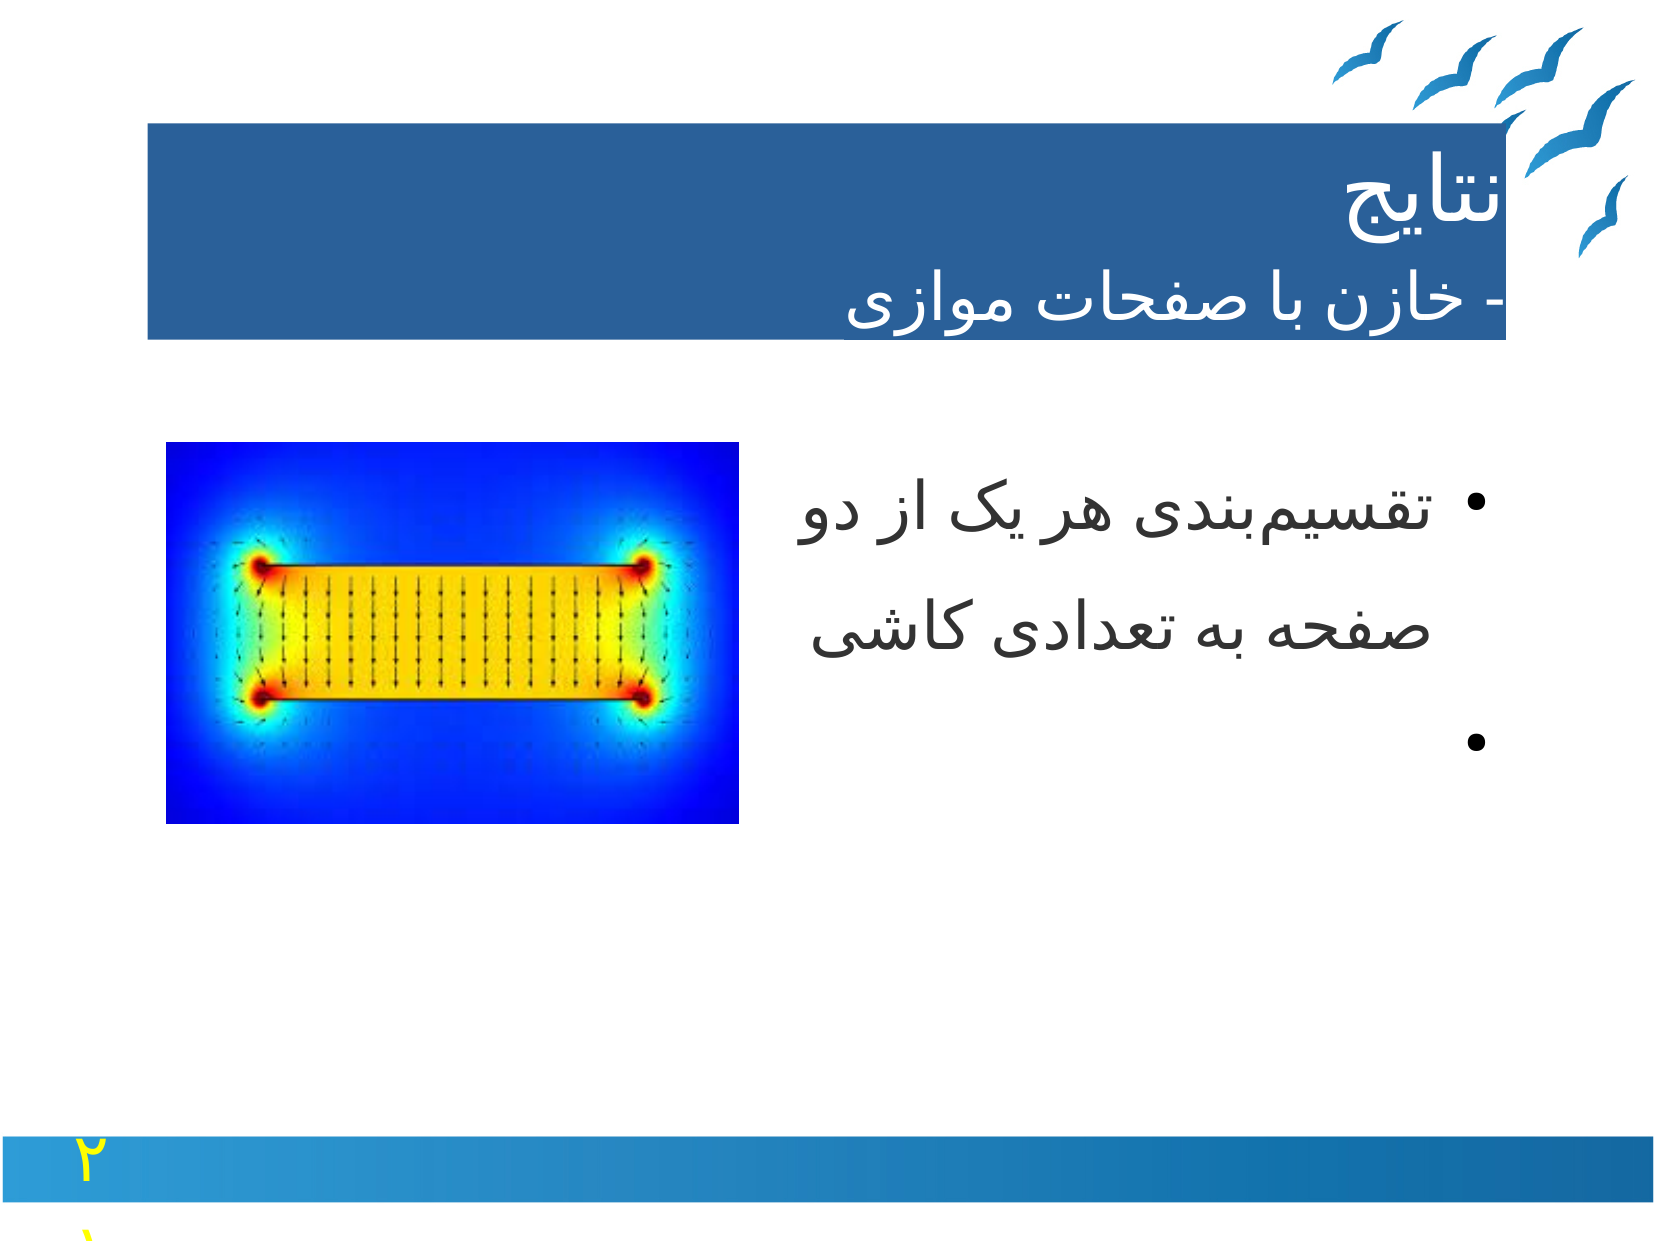

# نتایج - خازن با صفحات موازی
تقسیم‌بندی هر یک از دو
صفحه به تعدادی کاشی
۲۱